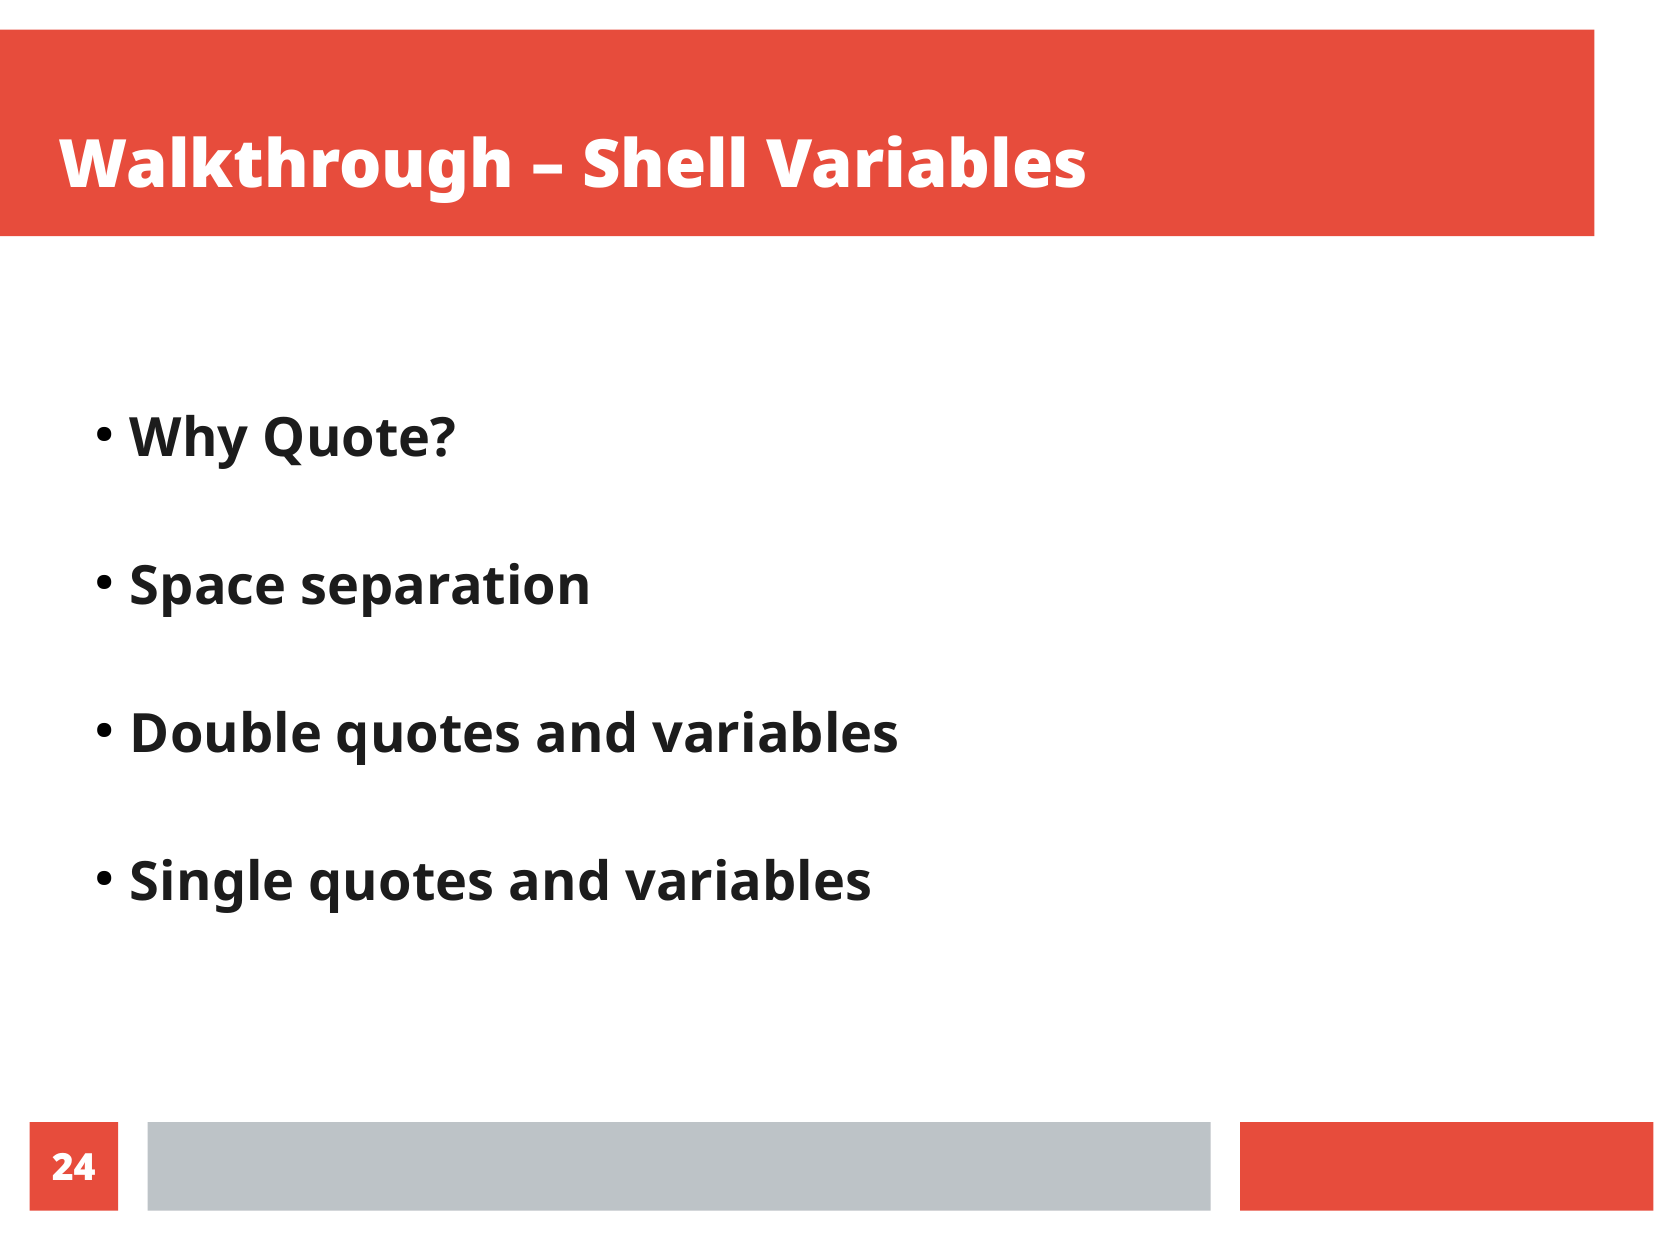

# Walkthrough – Shell Variables
Why Quote?
Space separation
Double quotes and variables
Single quotes and variables
24